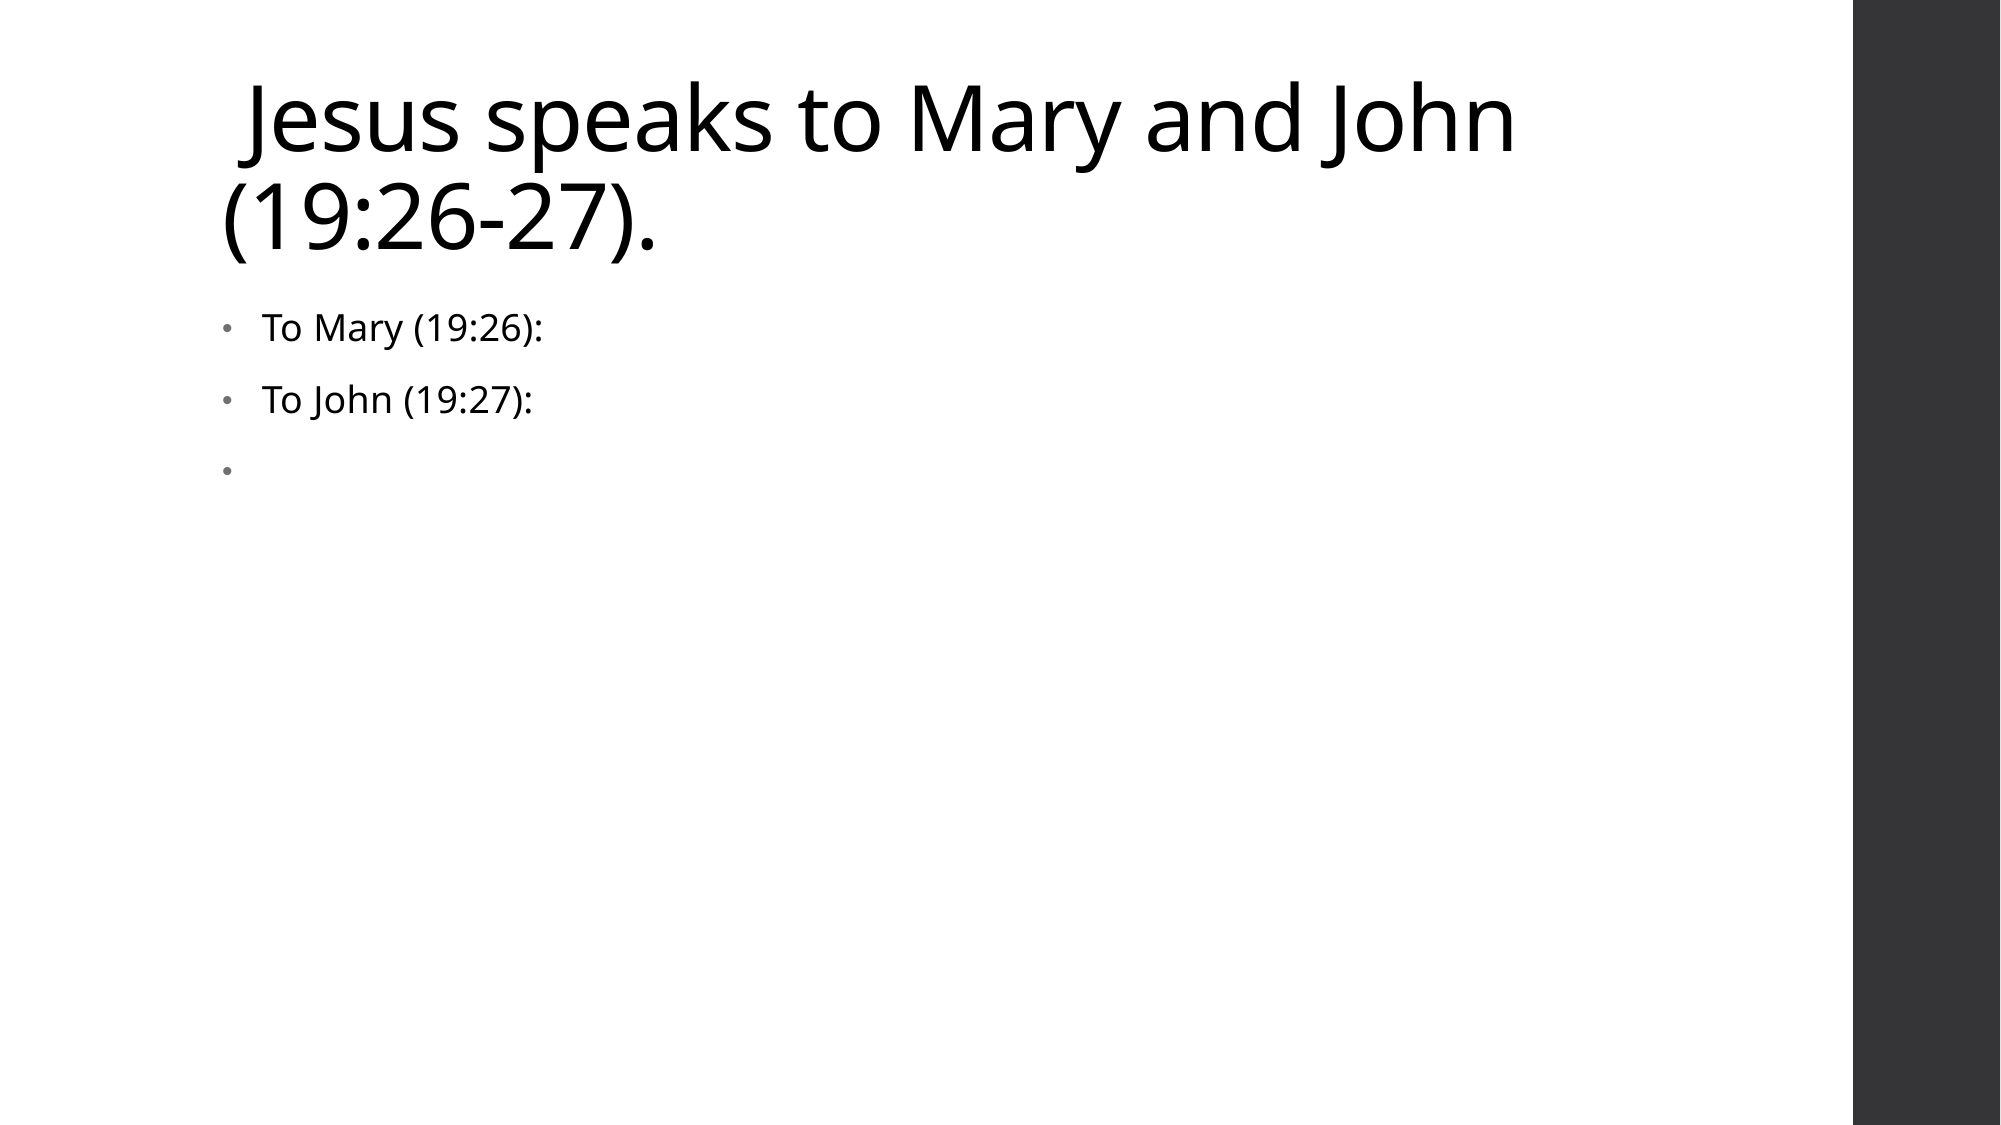

# Jesus speaks to Mary and John (19:26-27).
 To Mary (19:26):
 To John (19:27):